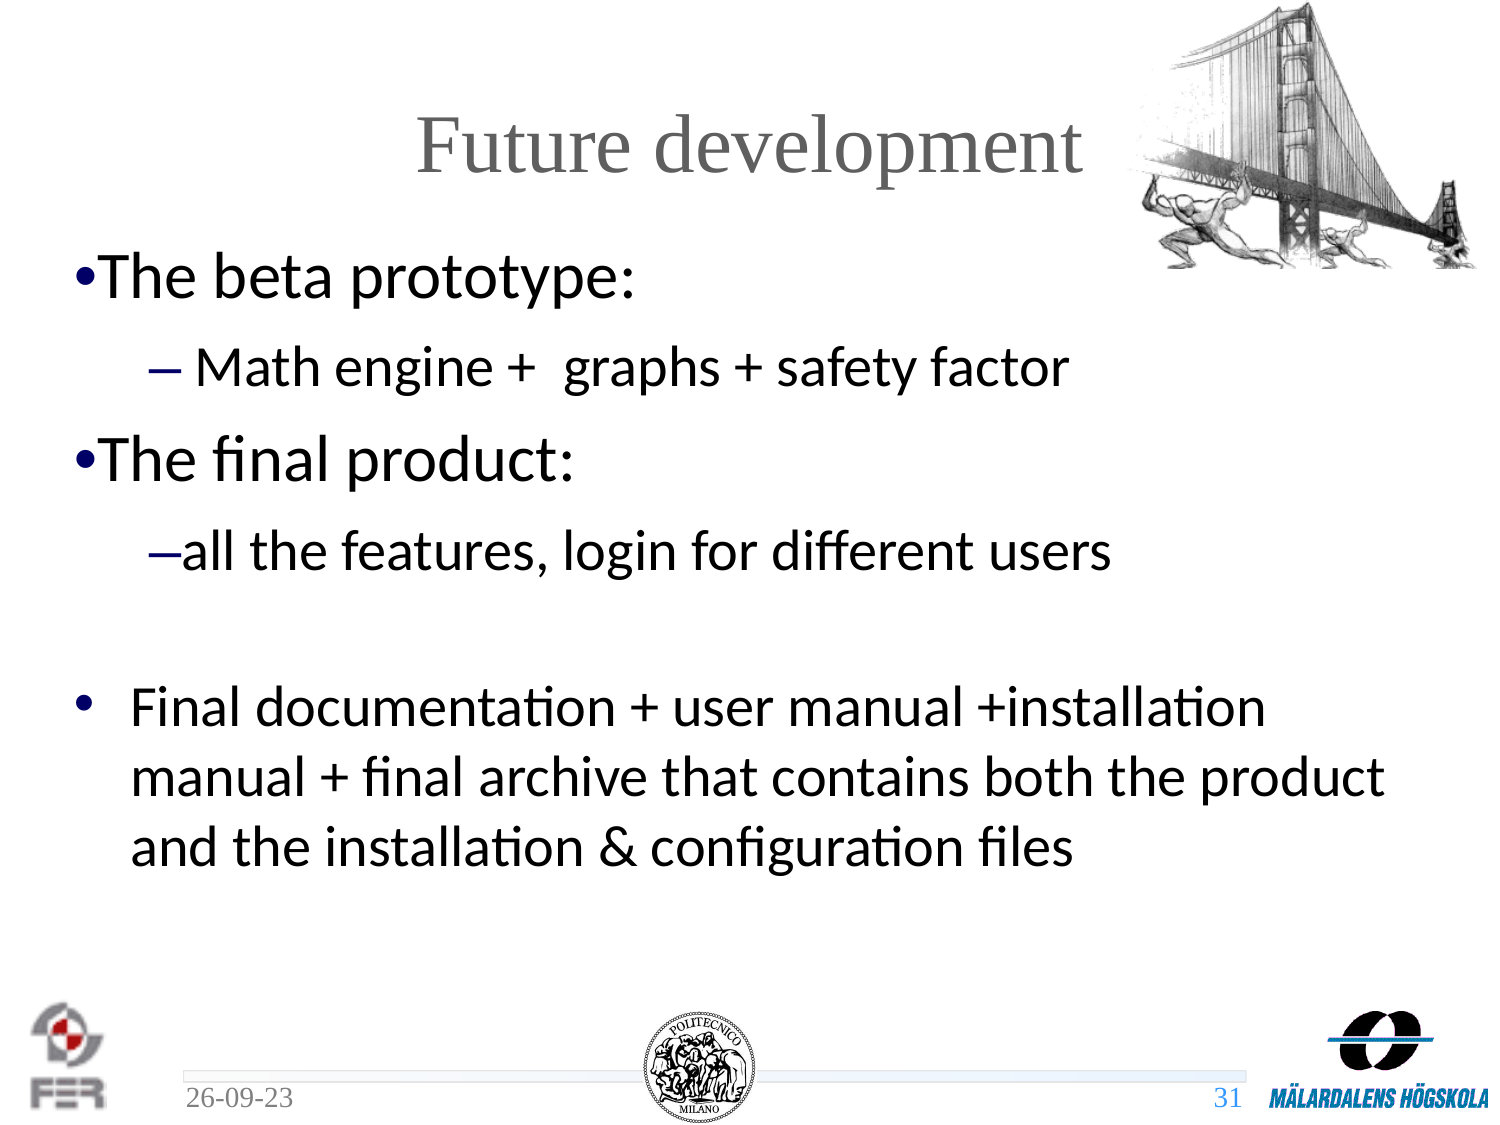

# Future development
•The beta prototype:
– Math engine + graphs + safety factor
•The final product:
–all the features, login for different users
Final documentation + user manual +installation manual + final archive that contains both the product and the installation & configuration files
26-08-21